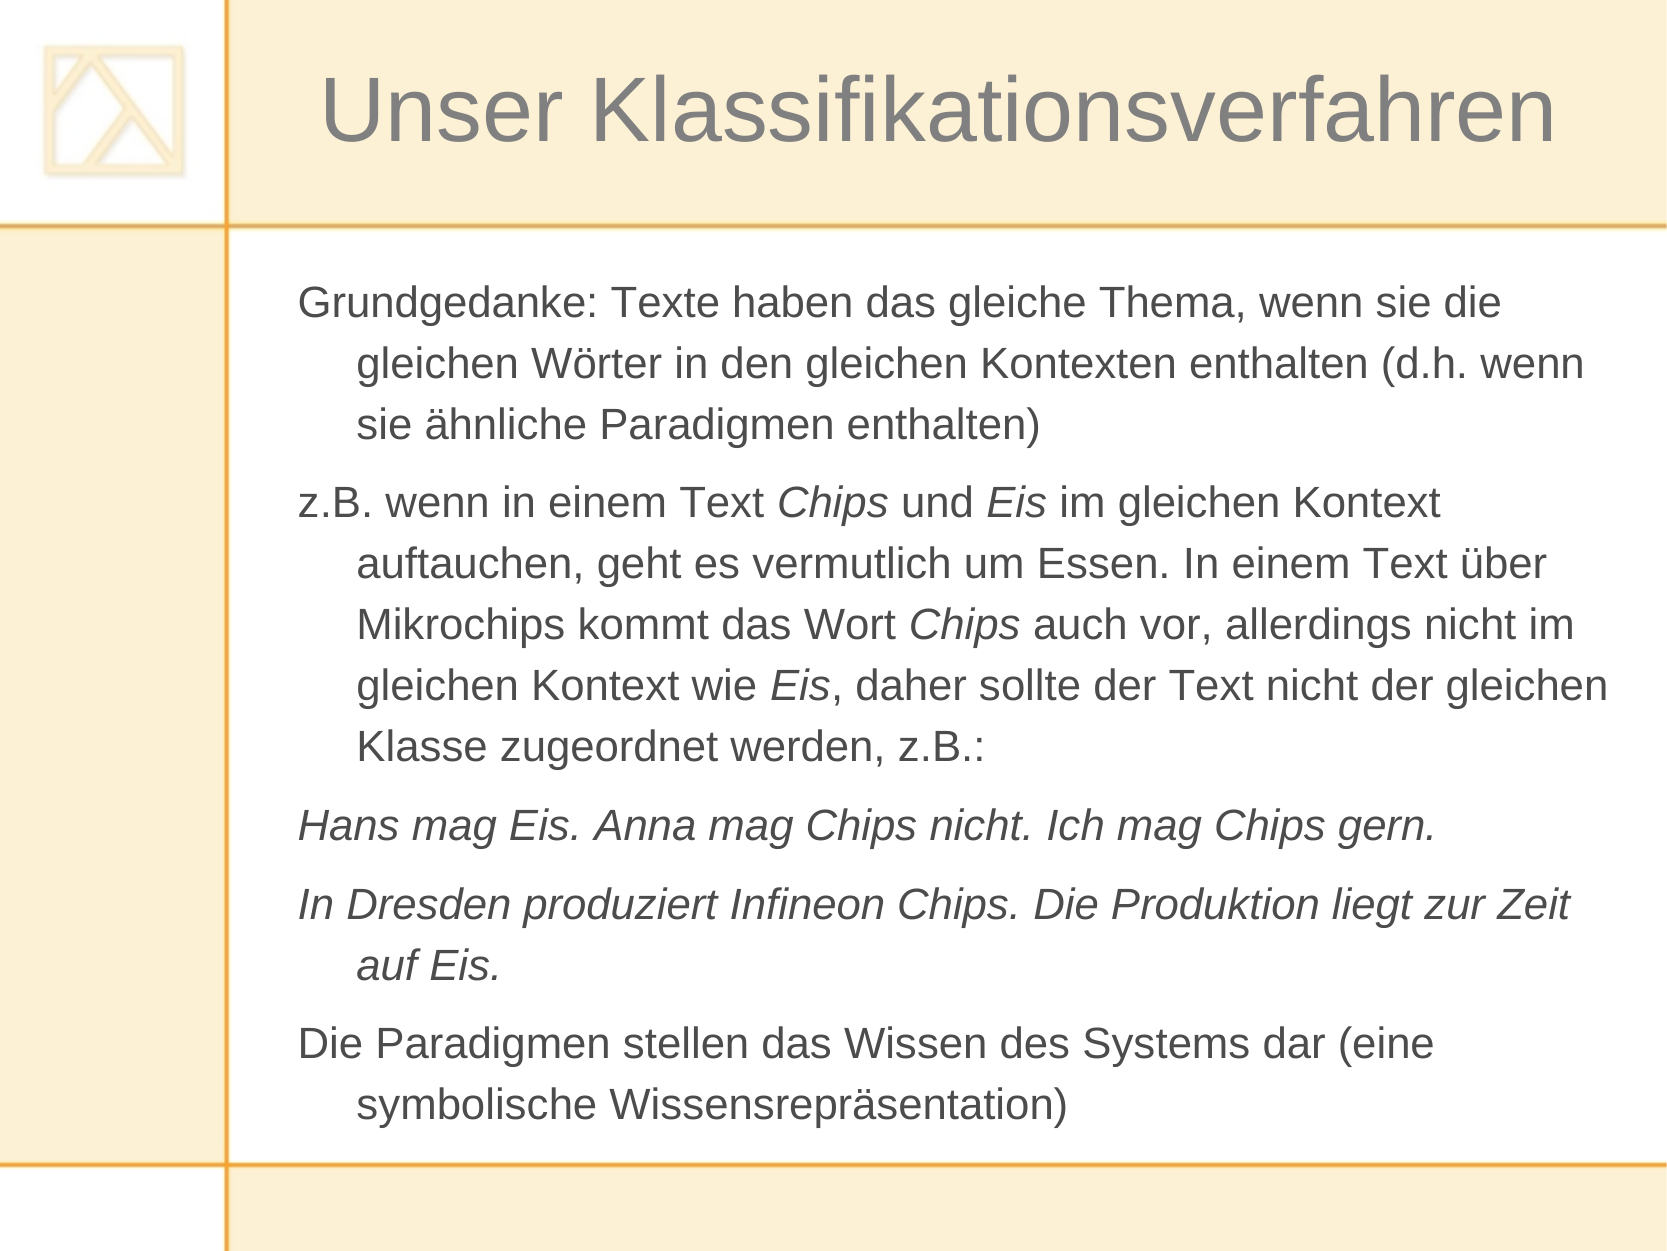

# Unser Klassifikationsverfahren
Grundgedanke: Texte haben das gleiche Thema, wenn sie die gleichen Wörter in den gleichen Kontexten enthalten (d.h. wenn sie ähnliche Paradigmen enthalten)
z.B. wenn in einem Text Chips und Eis im gleichen Kontext auftauchen, geht es vermutlich um Essen. In einem Text über Mikrochips kommt das Wort Chips auch vor, allerdings nicht im gleichen Kontext wie Eis, daher sollte der Text nicht der gleichen Klasse zugeordnet werden, z.B.:
Hans mag Eis. Anna mag Chips nicht. Ich mag Chips gern.
In Dresden produziert Infineon Chips. Die Produktion liegt zur Zeit auf Eis.
Die Paradigmen stellen das Wissen des Systems dar (eine symbolische Wissensrepräsentation)